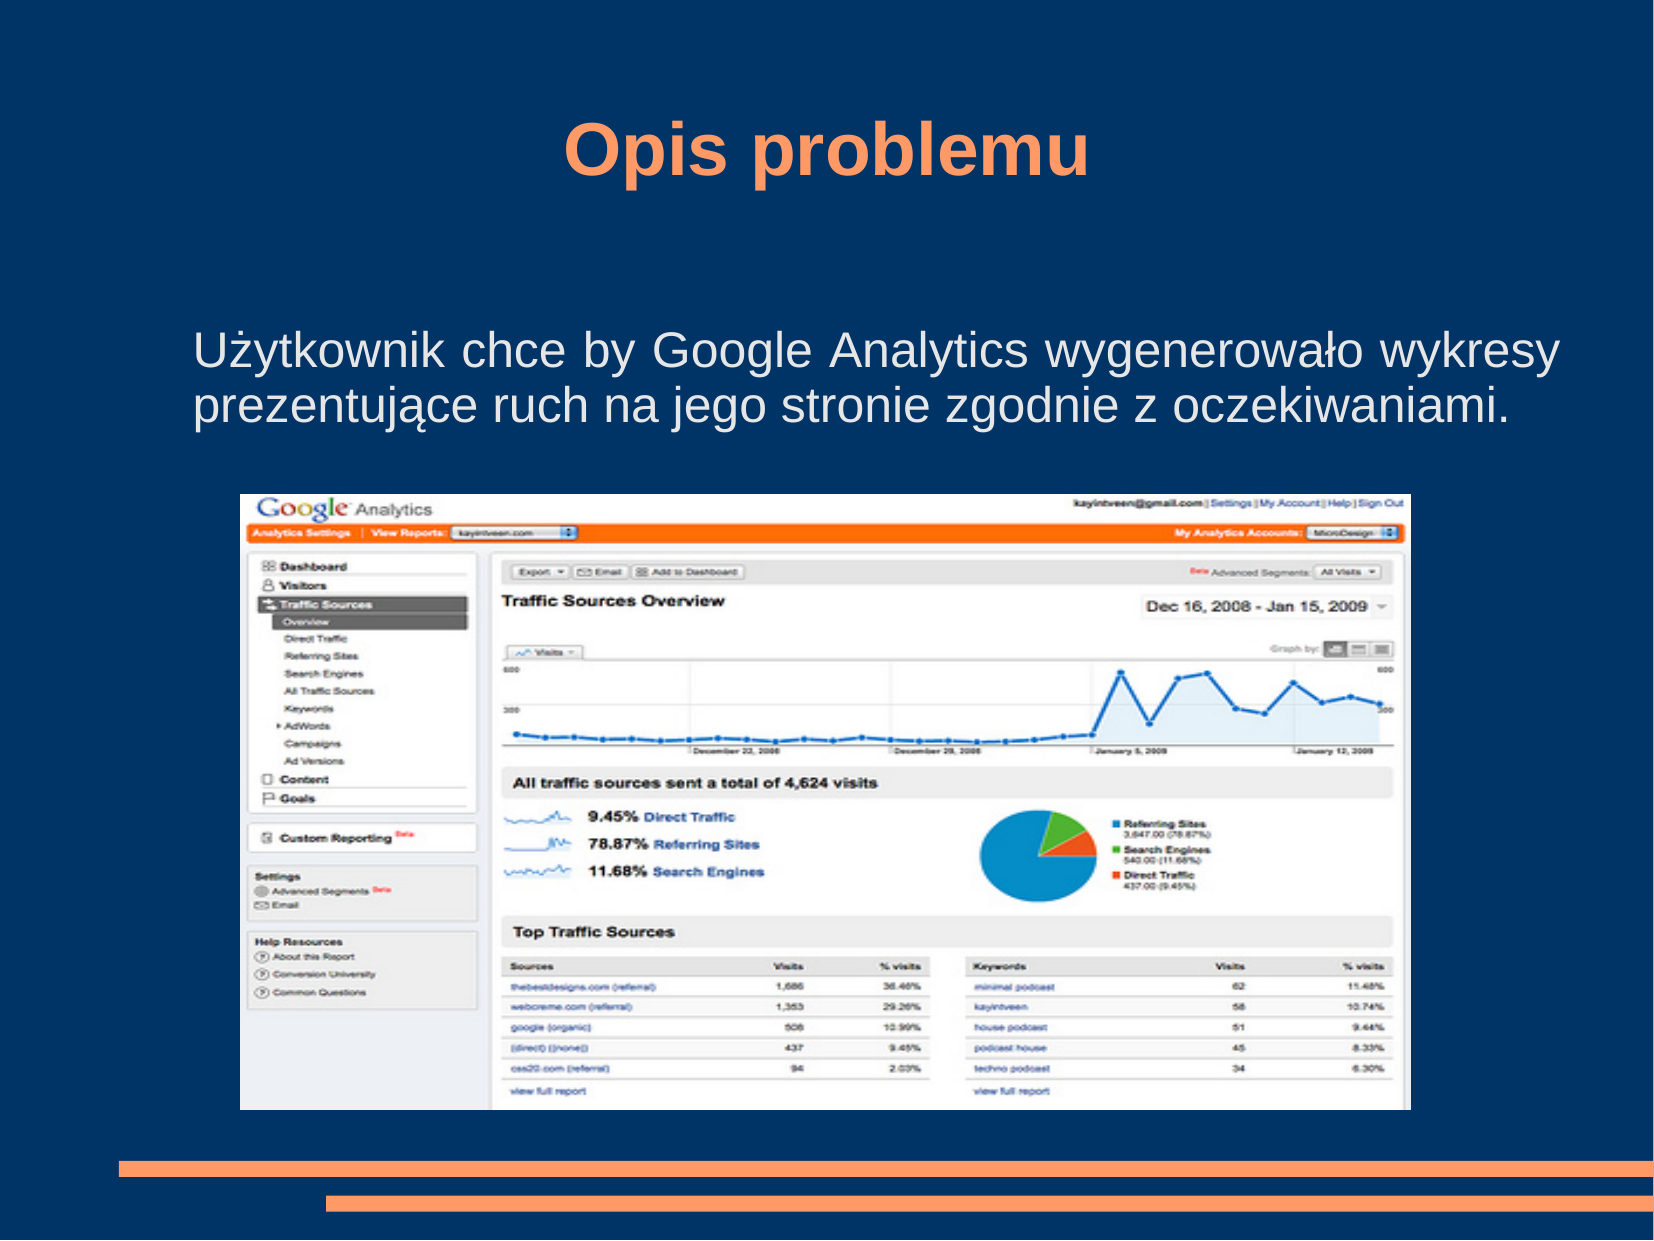

# Opis problemu
Użytkownik chce by Google Analytics wygenerowało wykresy prezentujące ruch na jego stronie zgodnie z oczekiwaniami.